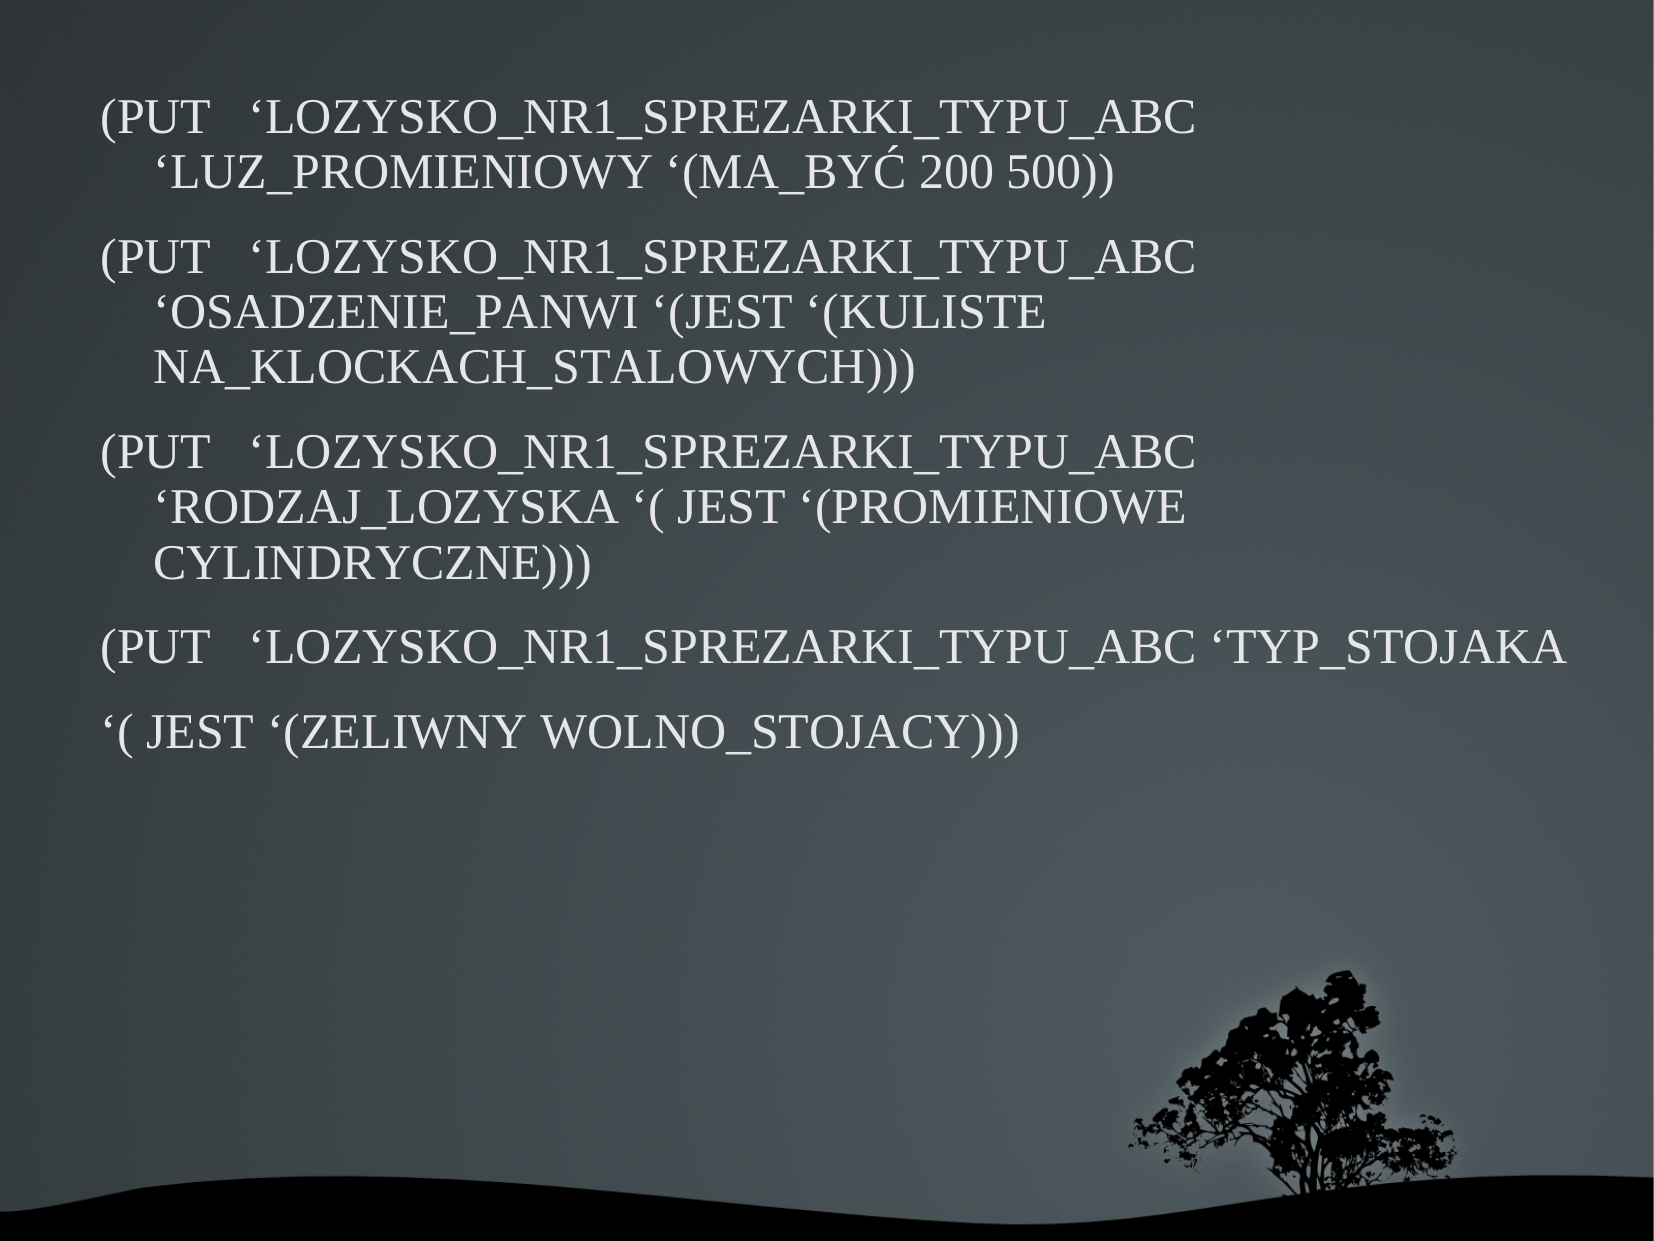

#
(PUT ‘LOZYSKO_NR1_SPREZARKI_TYPU_ABC ‘LUZ_PROMIENIOWY ‘(MA_BYĆ 200 500))
(PUT ‘LOZYSKO_NR1_SPREZARKI_TYPU_ABC ‘OSADZENIE_PANWI ‘(JEST ‘(KULISTE NA_KLOCKACH_STALOWYCH)))
(PUT ‘LOZYSKO_NR1_SPREZARKI_TYPU_ABC ‘RODZAJ_LOZYSKA ‘( JEST ‘(PROMIENIOWE CYLINDRYCZNE)))
(PUT ‘LOZYSKO_NR1_SPREZARKI_TYPU_ABC ‘TYP_STOJAKA
‘( JEST ‘(ZELIWNY WOLNO_STOJACY)))